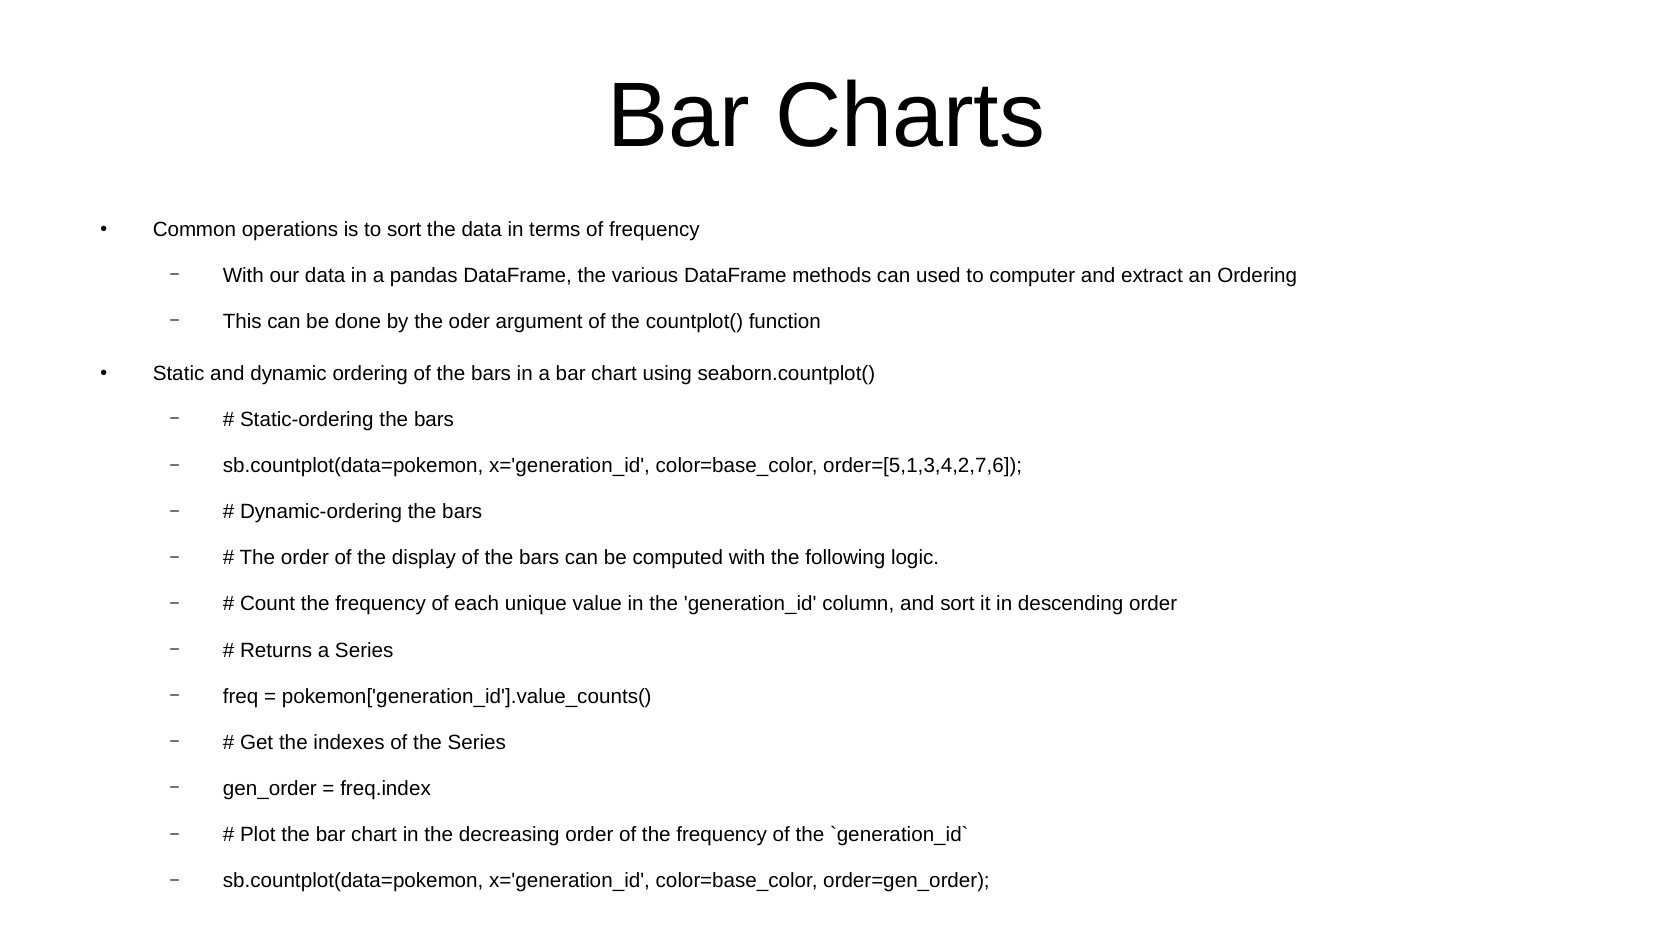

# Bar Charts
Common operations is to sort the data in terms of frequency
With our data in a pandas DataFrame, the various DataFrame methods can used to computer and extract an Ordering
This can be done by the oder argument of the countplot() function
Static and dynamic ordering of the bars in a bar chart using seaborn.countplot()
# Static-ordering the bars
sb.countplot(data=pokemon, x='generation_id', color=base_color, order=[5,1,3,4,2,7,6]);
# Dynamic-ordering the bars
# The order of the display of the bars can be computed with the following logic.
# Count the frequency of each unique value in the 'generation_id' column, and sort it in descending order
# Returns a Series
freq = pokemon['generation_id'].value_counts()
# Get the indexes of the Series
gen_order = freq.index
# Plot the bar chart in the decreasing order of the frequency of the `generation_id`
sb.countplot(data=pokemon, x='generation_id', color=base_color, order=gen_order);